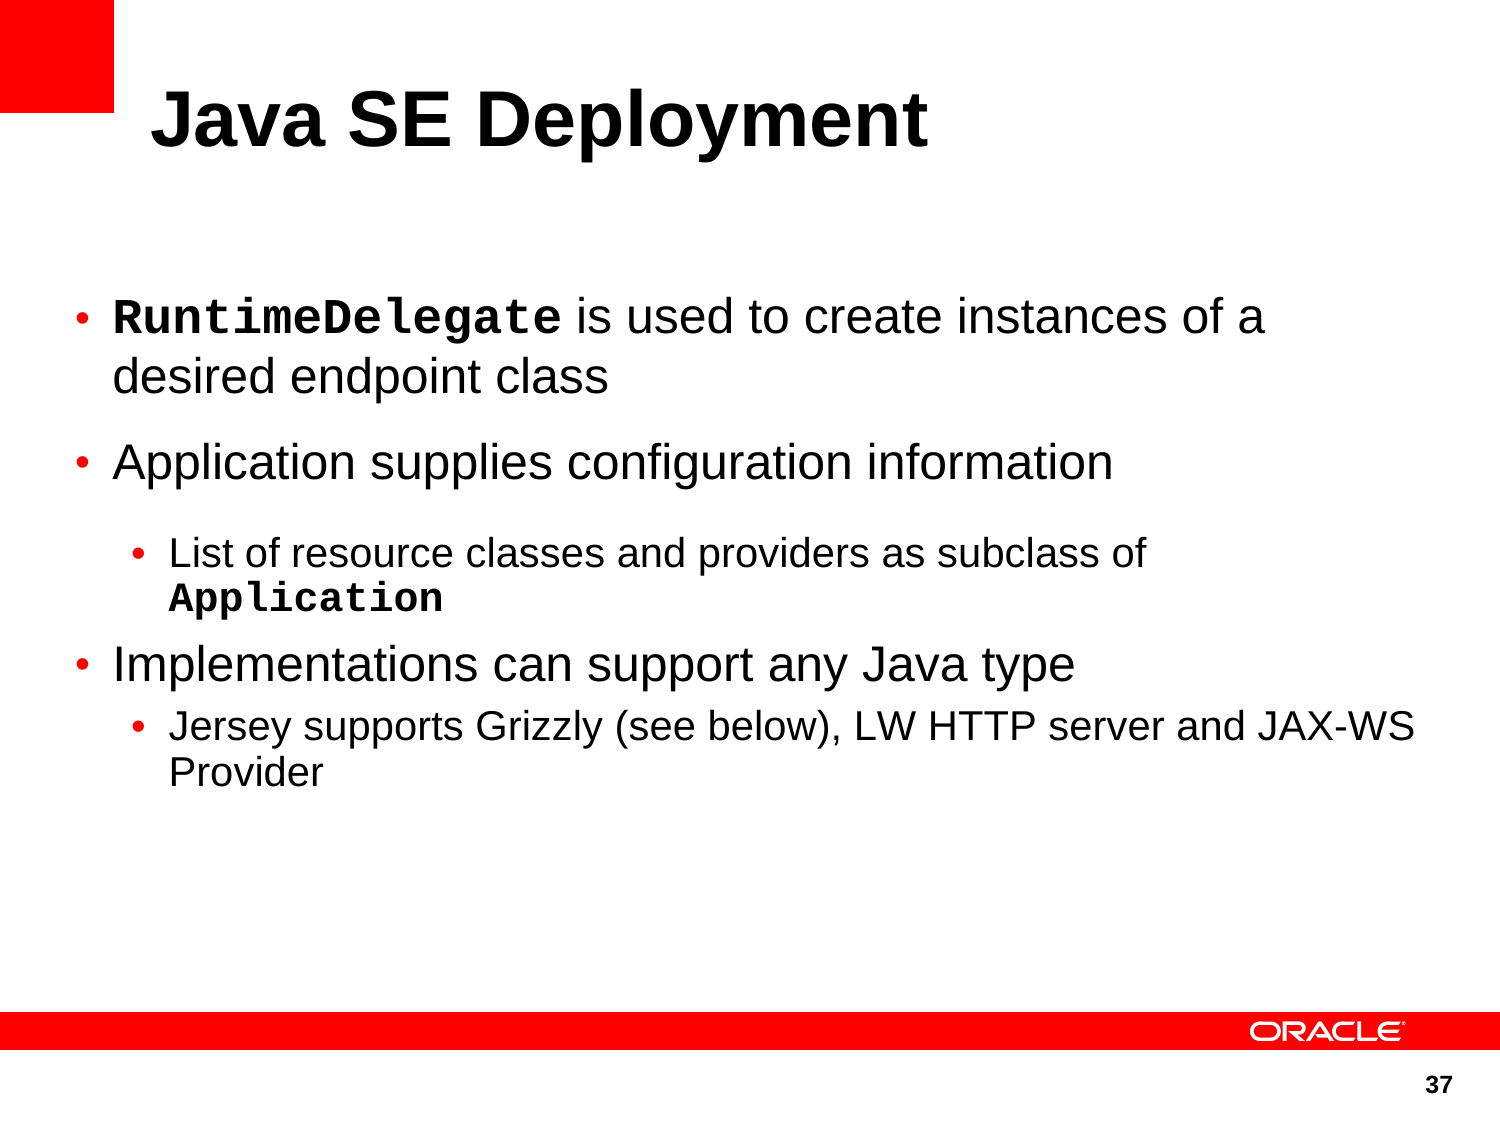

# Java SE Deployment
RuntimeDelegate is used to create instances of a desired endpoint class
Application supplies configuration information
List of resource classes and providers as subclass of Application
Implementations can support any Java type
Jersey supports Grizzly (see below), LW HTTP server and JAX-WS Provider